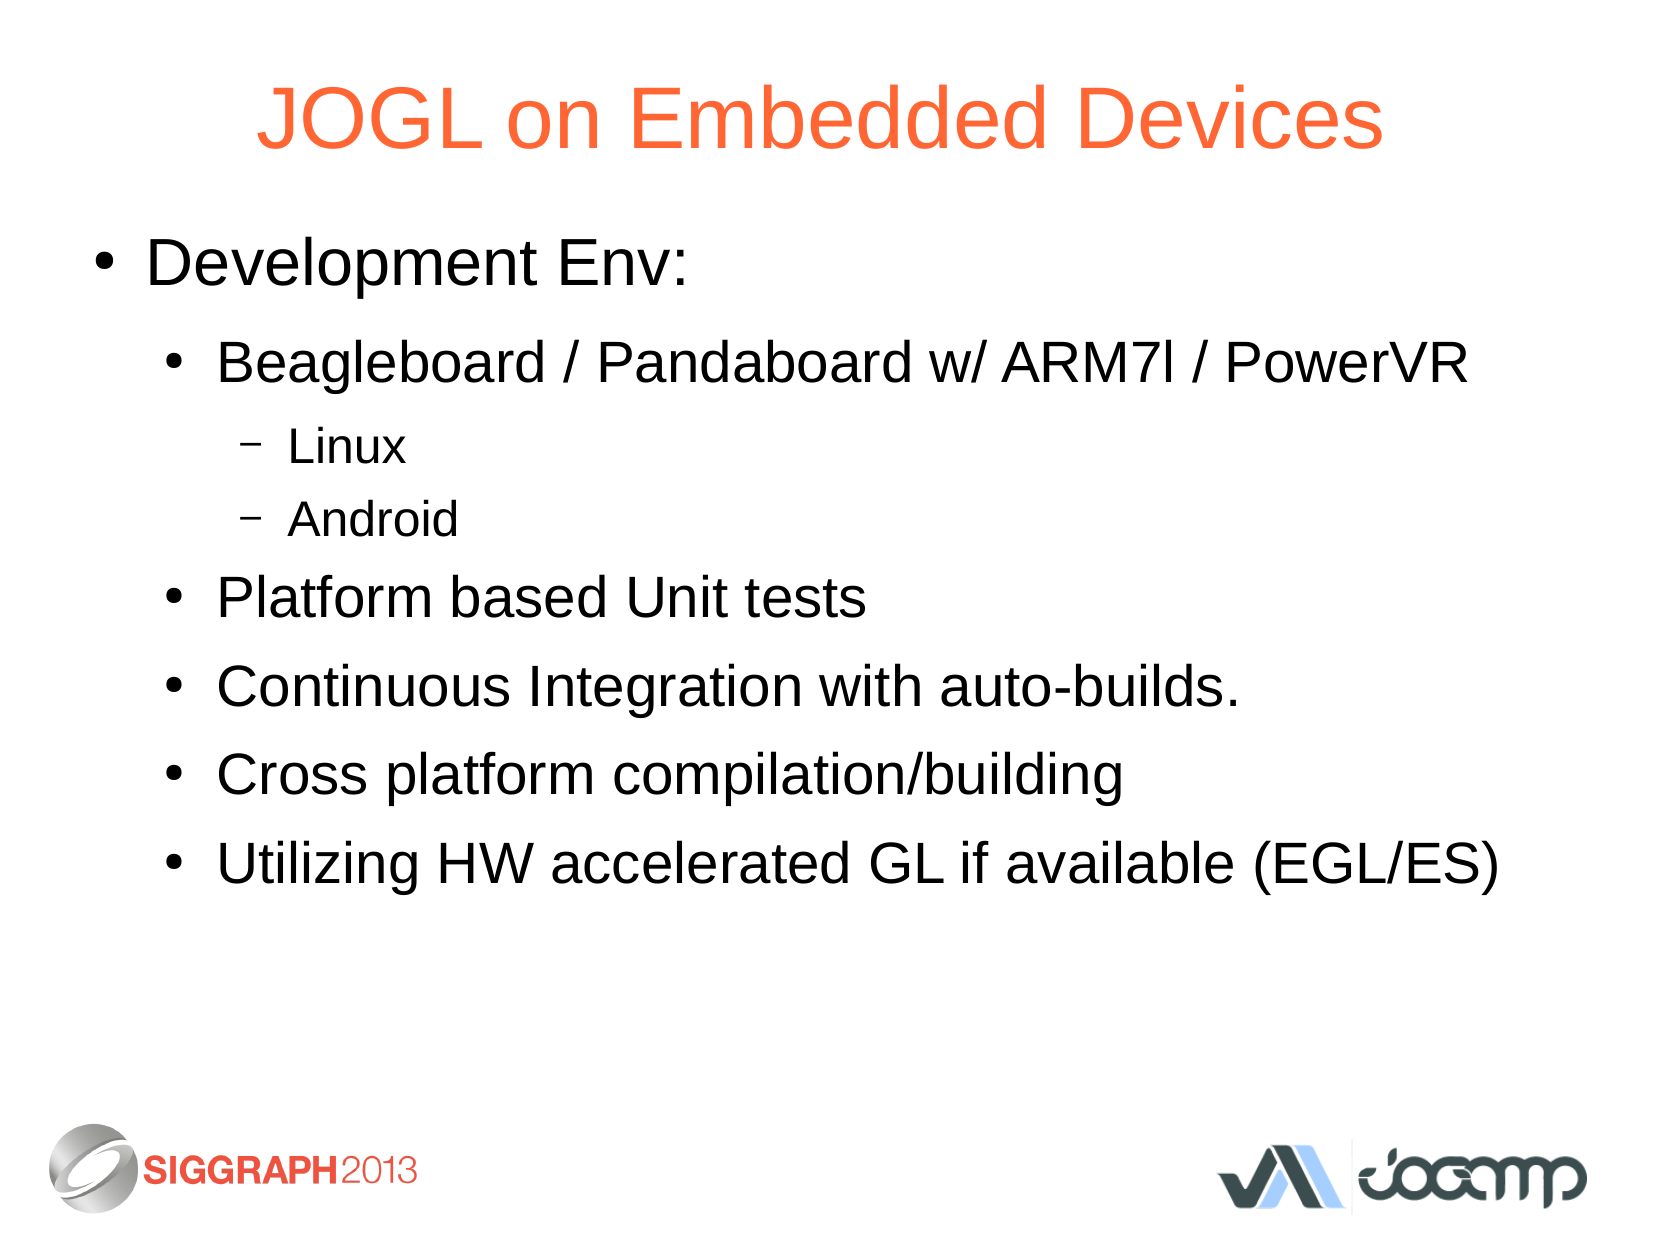

# JOGL on Embedded Devices
Development Env:
Beagleboard / Pandaboard w/ ARM7l / PowerVR
Linux
Android
Platform based Unit tests
Continuous Integration with auto-builds.
Cross platform compilation/building
Utilizing HW accelerated GL if available (EGL/ES)